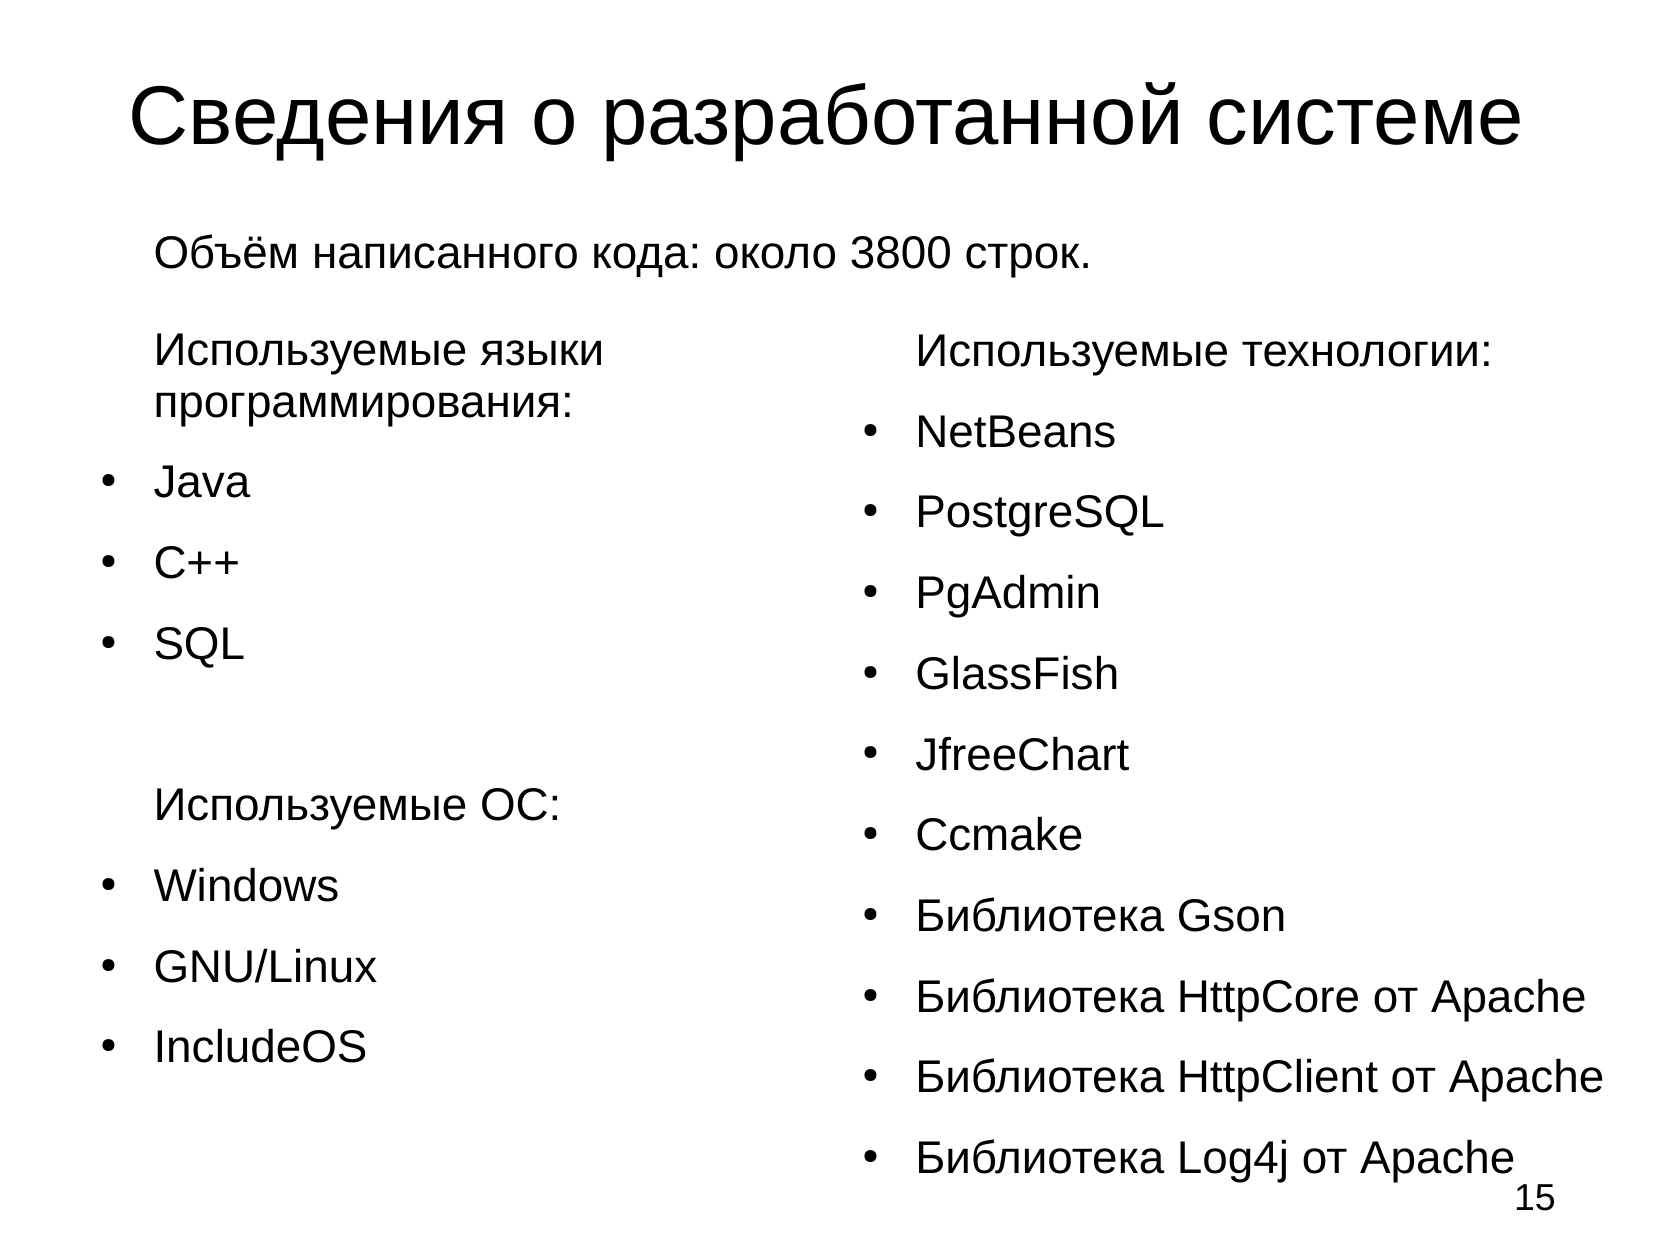

# Сведения о разработанной системе
Объём написанного кода: около 3800 строк.
Используемые языки программирования:
Java
C++
SQL
Используемые ОС:
Windows
GNU/Linux
IncludeOS
Используемые технологии:
NetBeans
PostgreSQL
PgAdmin
GlassFish
JfreeChart
Ccmake
Библиотека Gson
Библиотека HttpCore от Apache
Библиотека HttpClient от Apache
Библиотека Log4j от Apache